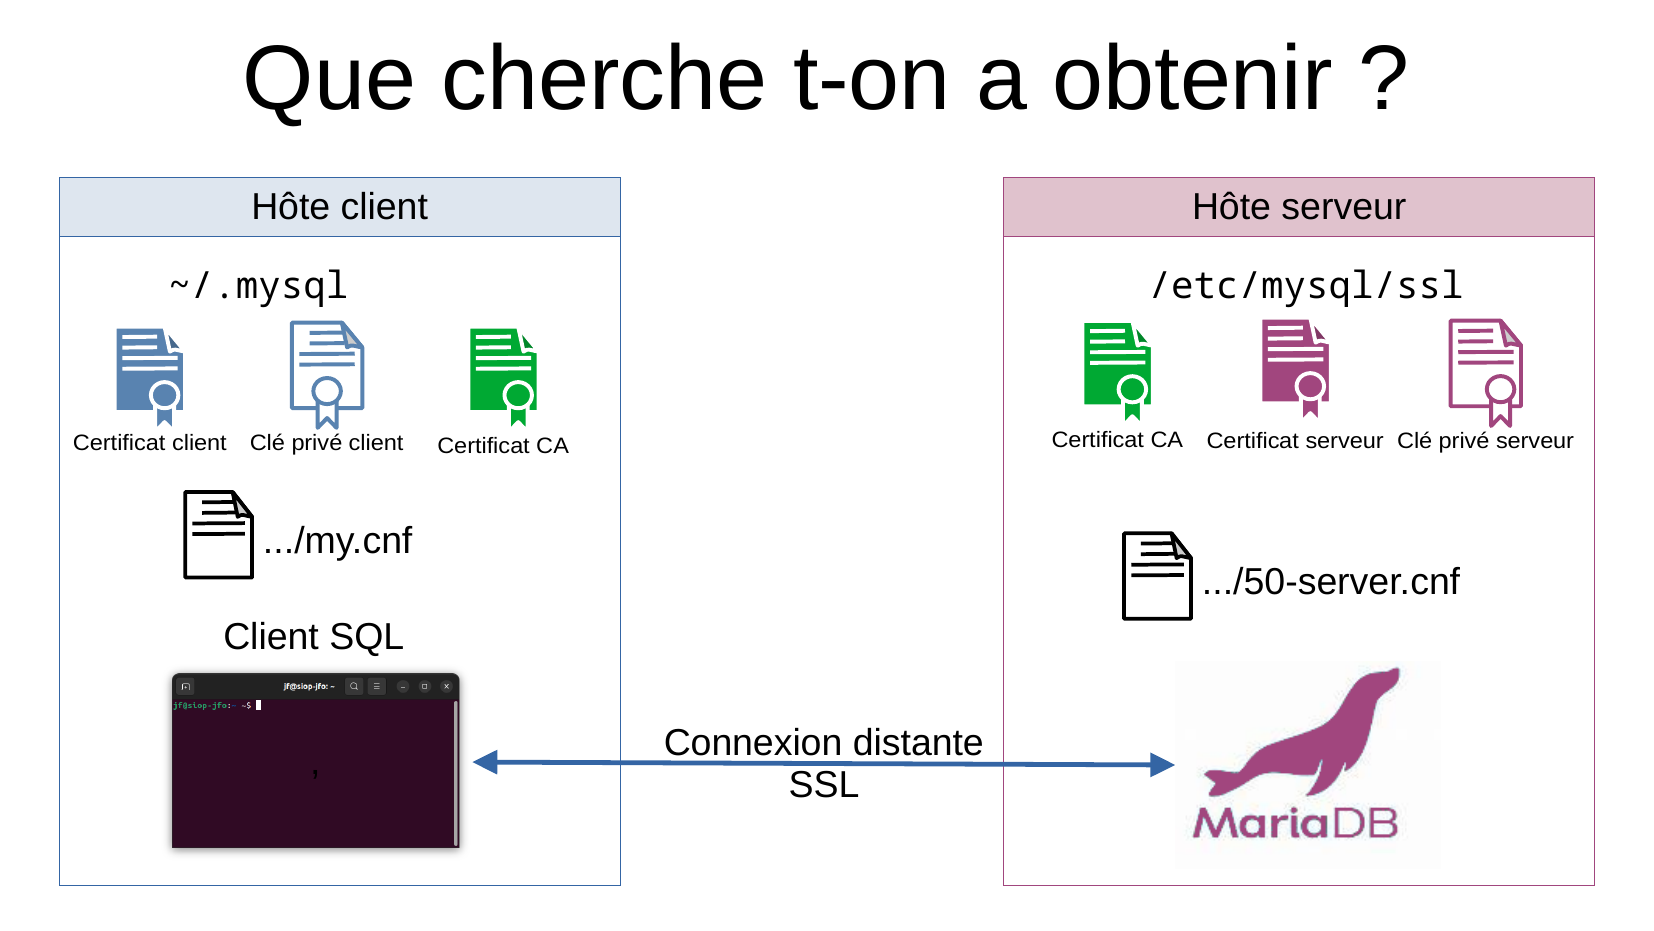

# Que cherche t-on a obtenir ?
Hôte client
Hôte serveur
~/.mysql
/etc/mysql/ssl
.../my.cnf
.../50-server.cnf
Client SQL
,